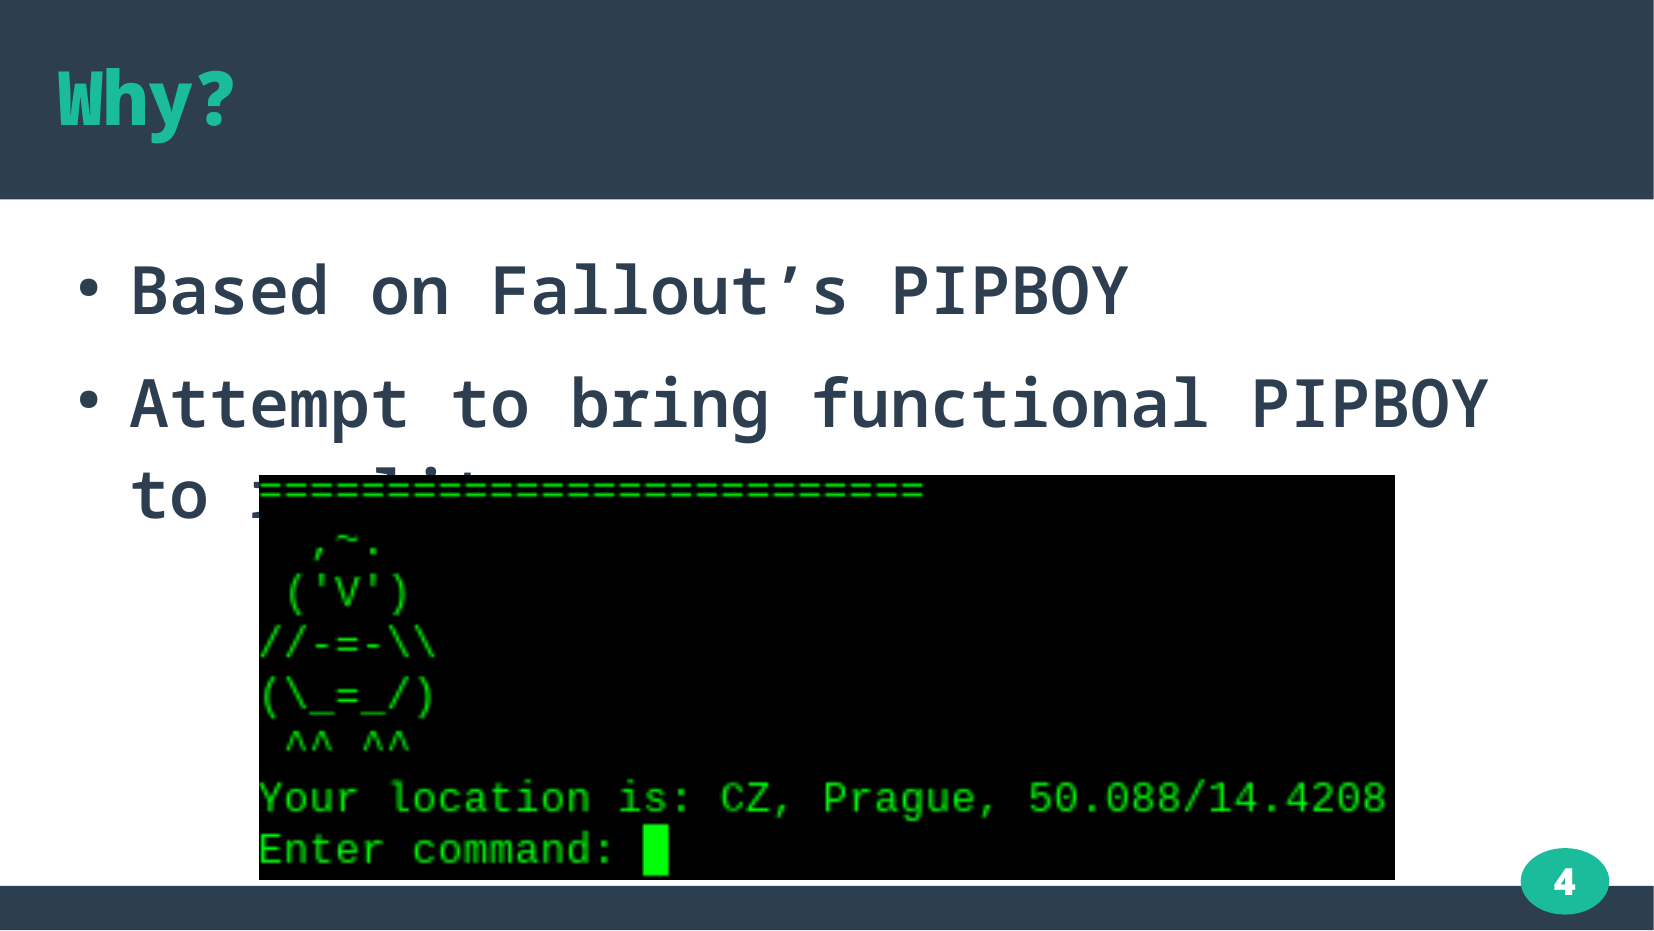

# Why?
Based on Fallout’s PIPBOY
Attempt to bring functional PIPBOY to reality
4